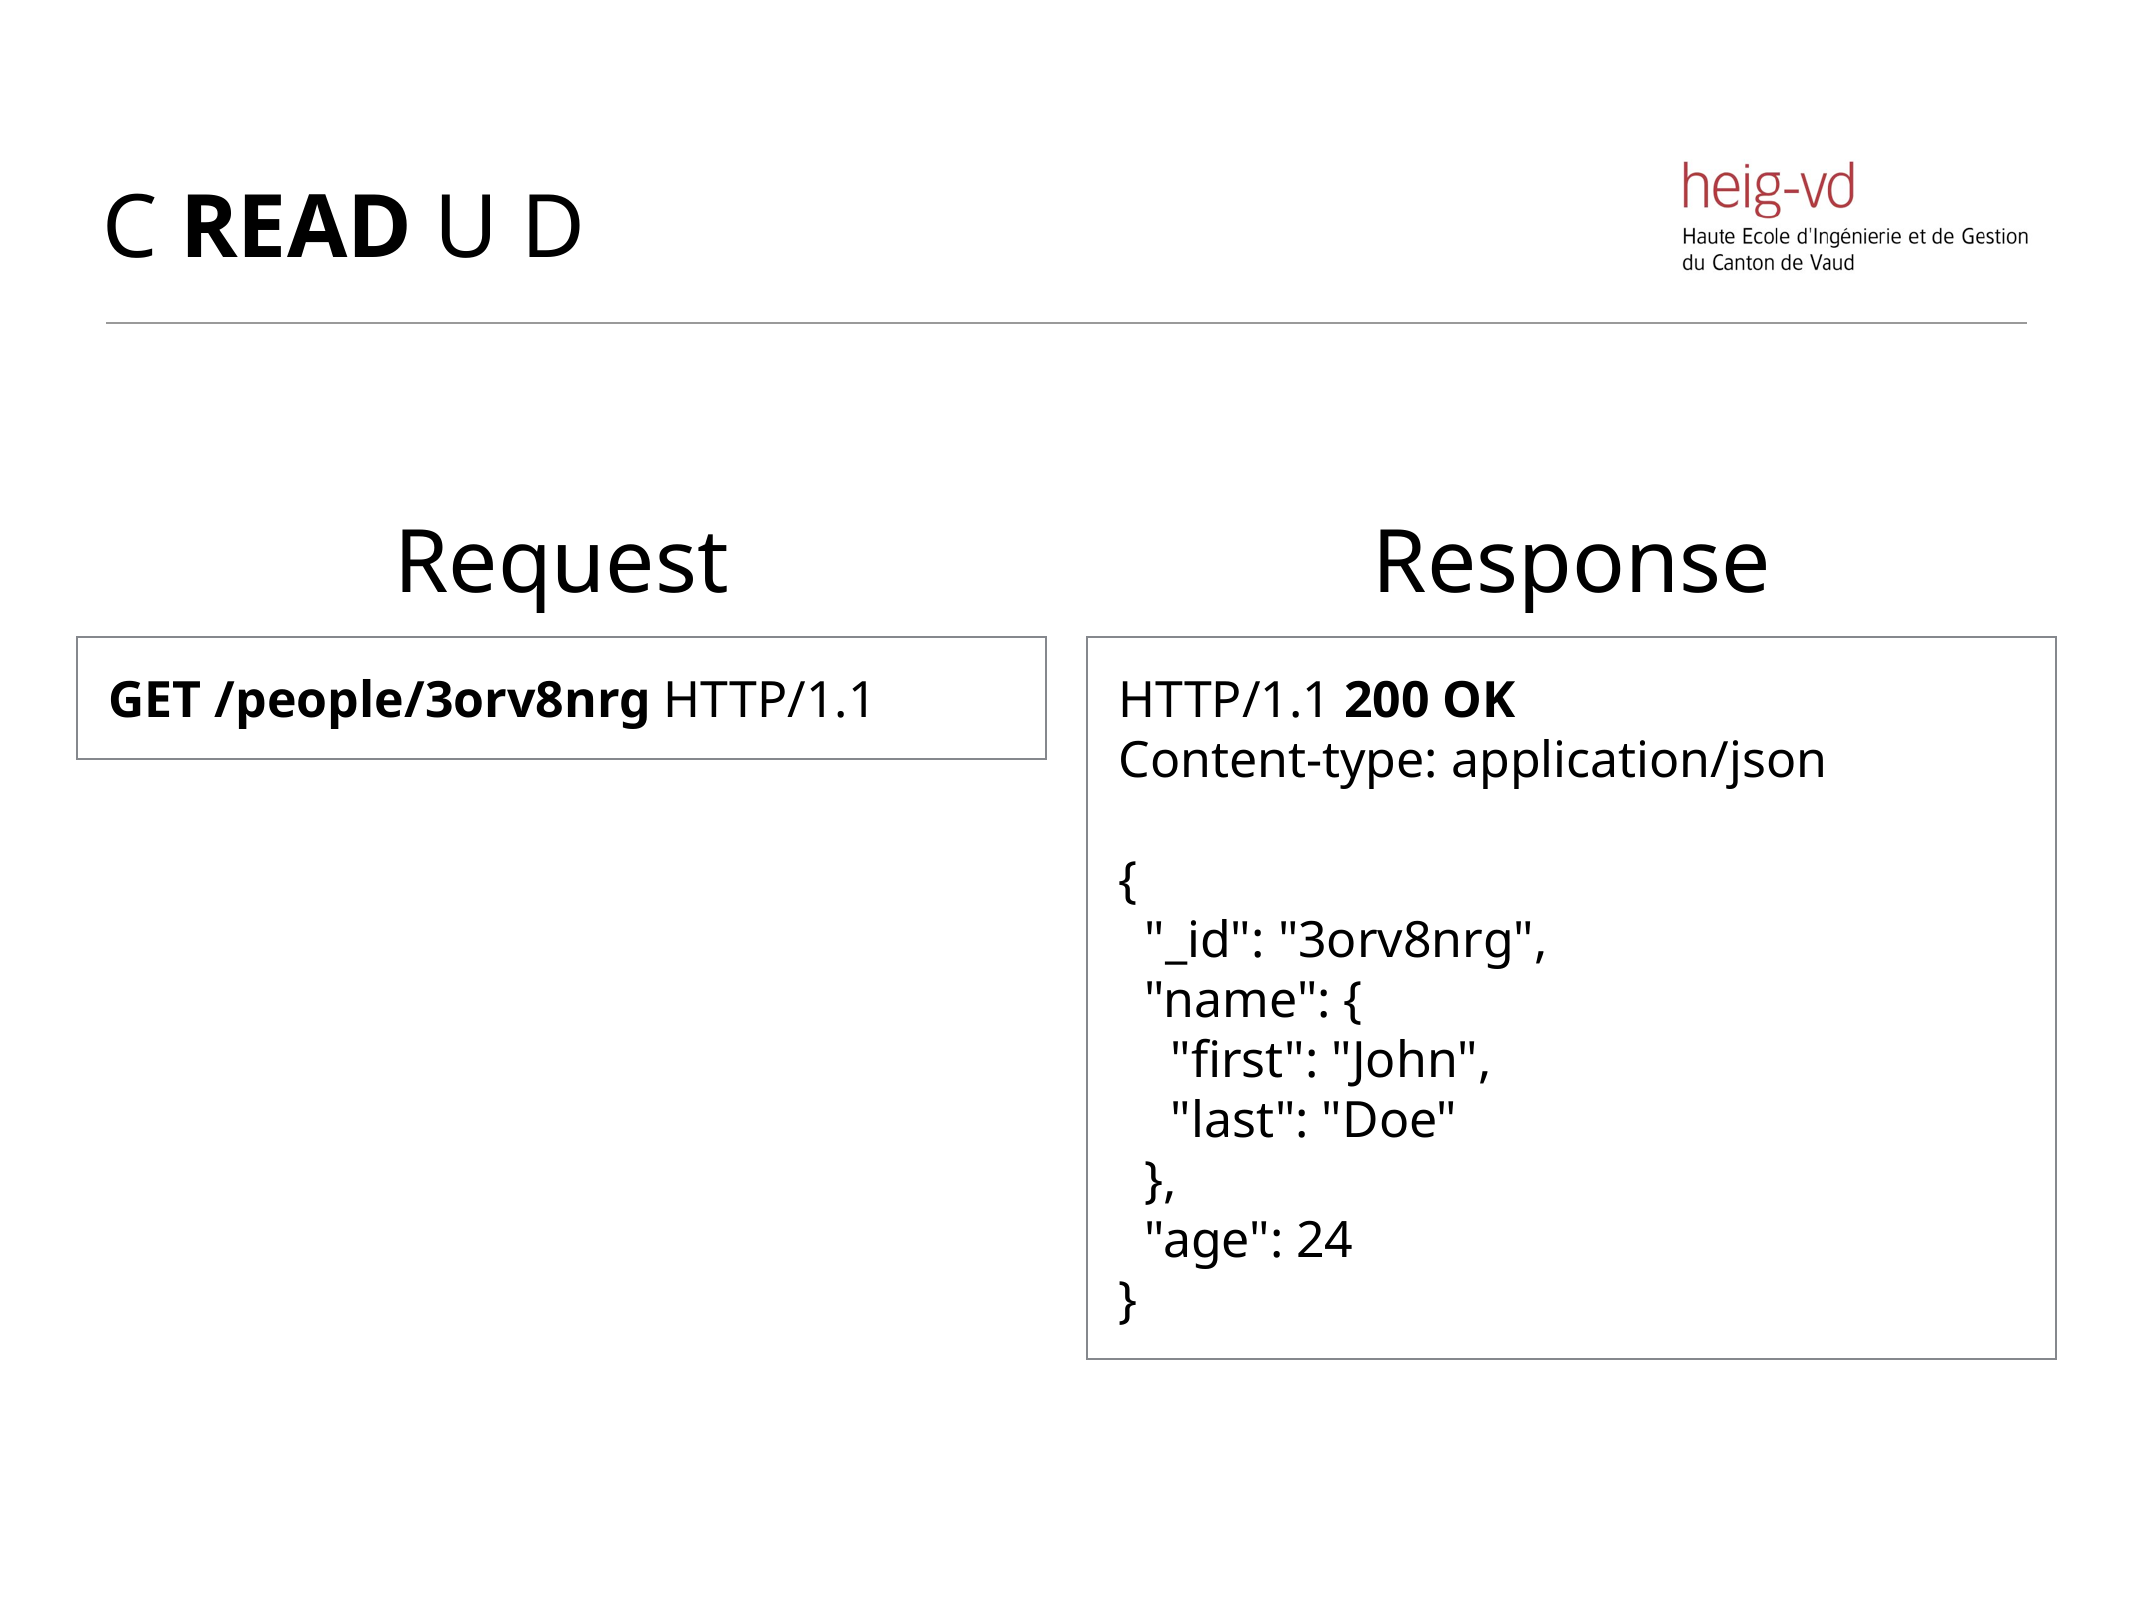

# C READ U D
Request
Response
GET /people/3orv8nrg HTTP/1.1
HTTP/1.1 200 OK
Content-type: application/json
{
 "_id": "3orv8nrg",
 "name": {
 "first": "John",
 "last": "Doe"
 },
 "age": 24
}